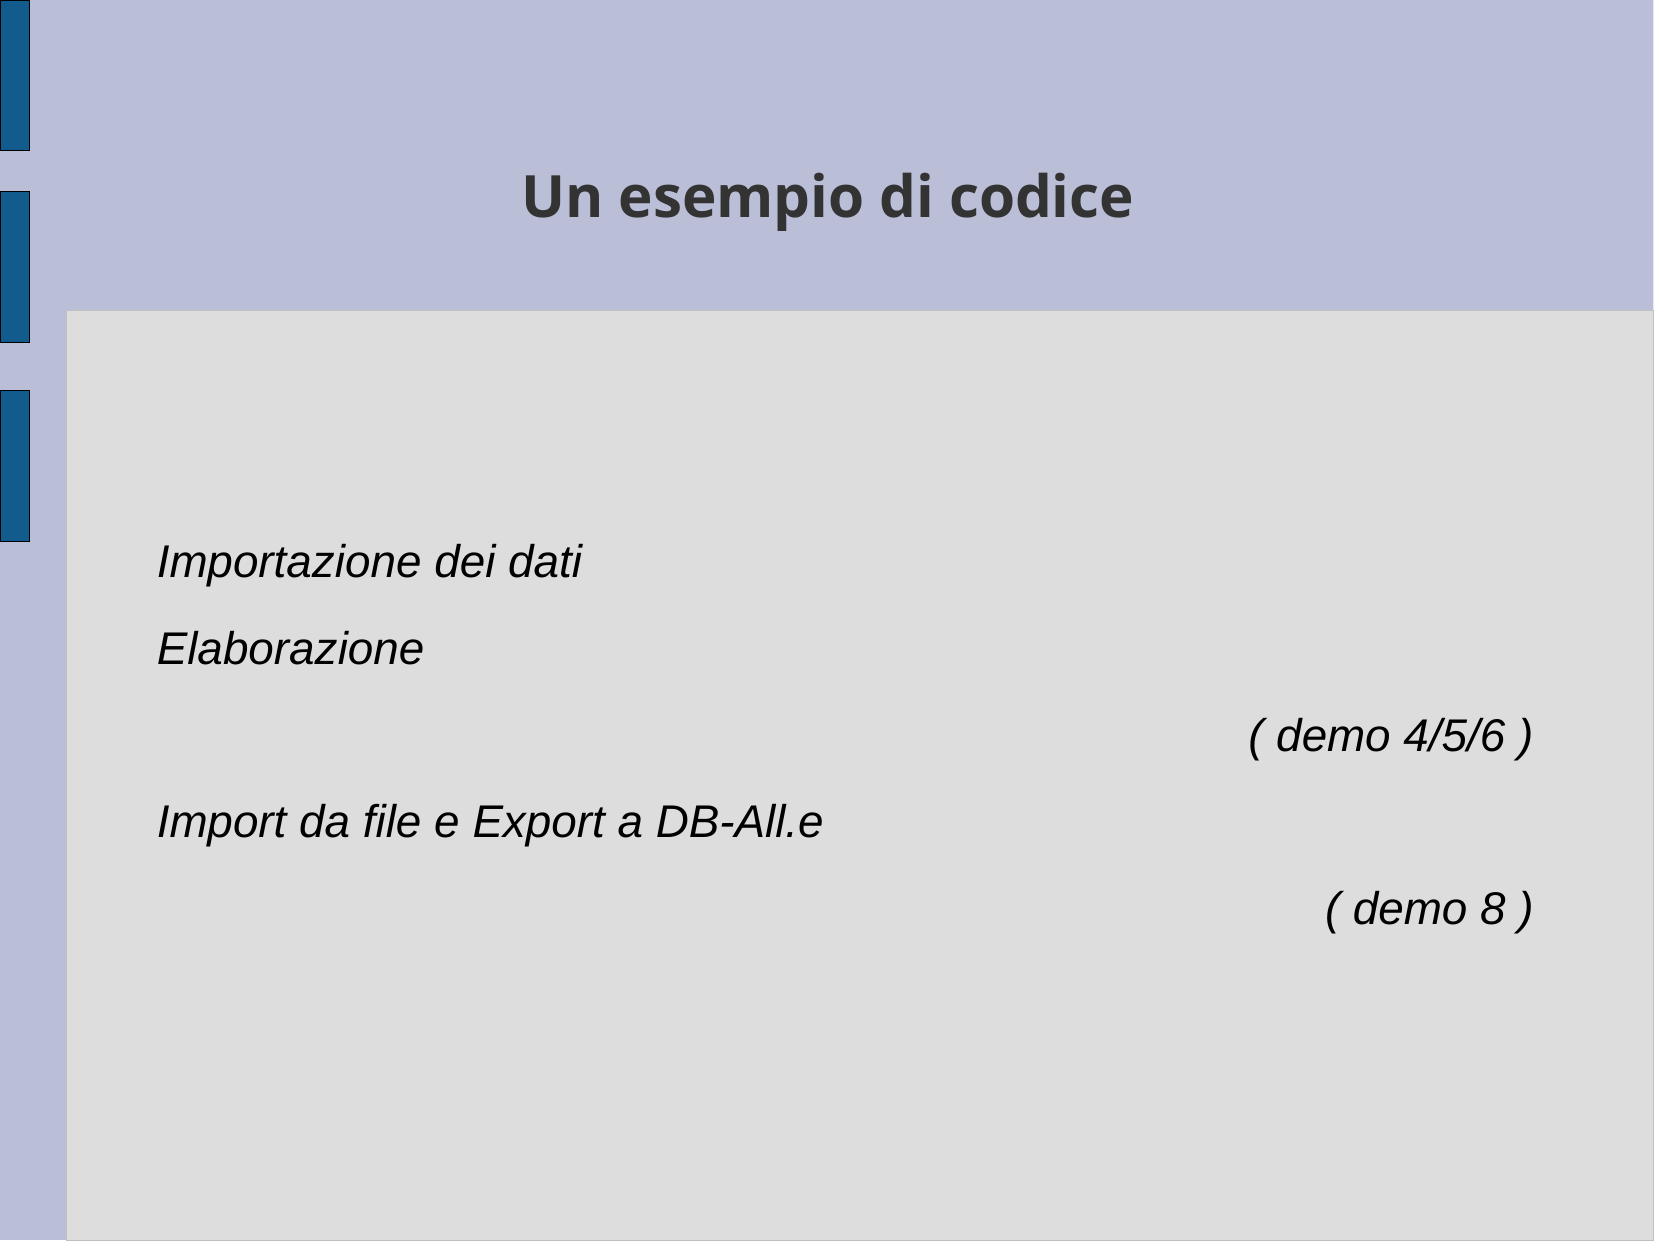

# Un esempio di codice
Importazione dei dati
Elaborazione
( demo 4/5/6 )
Import da file e Export a DB-All.e
( demo 8 )